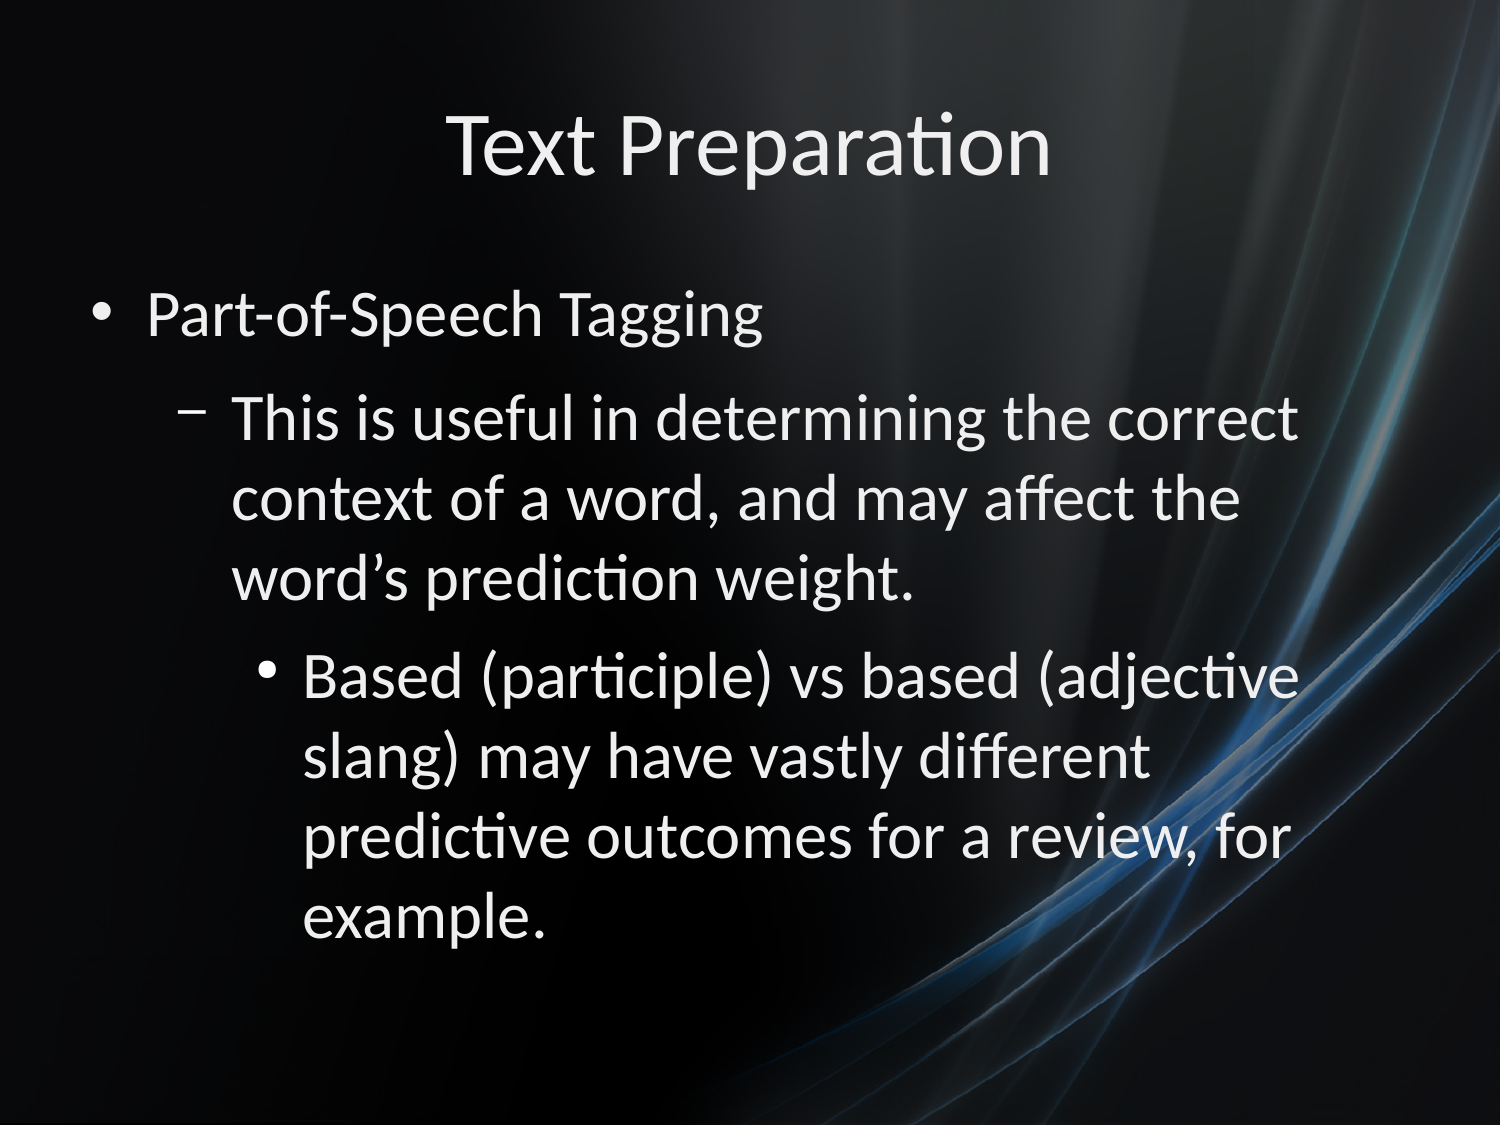

# Text Preparation
Part-of-Speech Tagging
This is useful in determining the correct context of a word, and may affect the word’s prediction weight.
Based (participle) vs based (adjective slang) may have vastly different predictive outcomes for a review, for example.